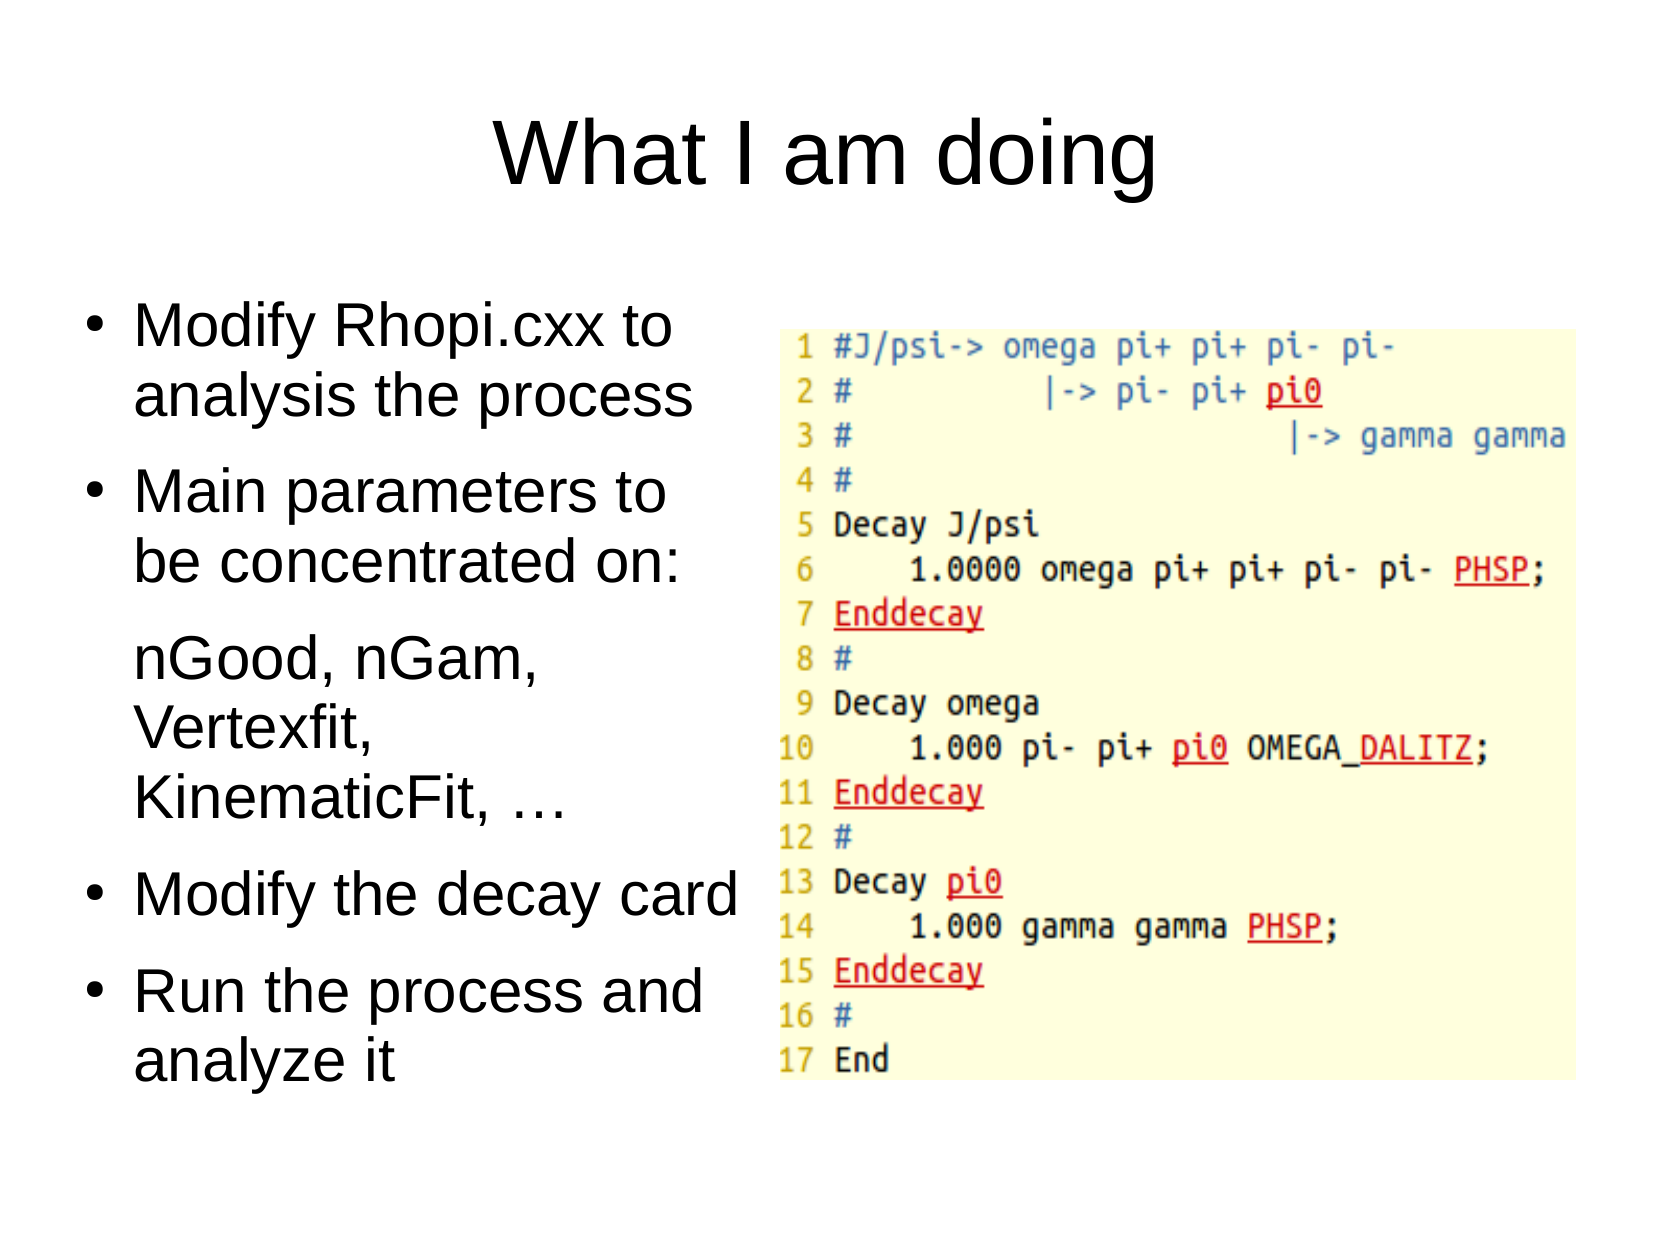

# What I am doing
Modify Rhopi.cxx to analysis the process
Main parameters to be concentrated on:
nGood, nGam, Vertexfit, KinematicFit, …
Modify the decay card
Run the process and analyze it